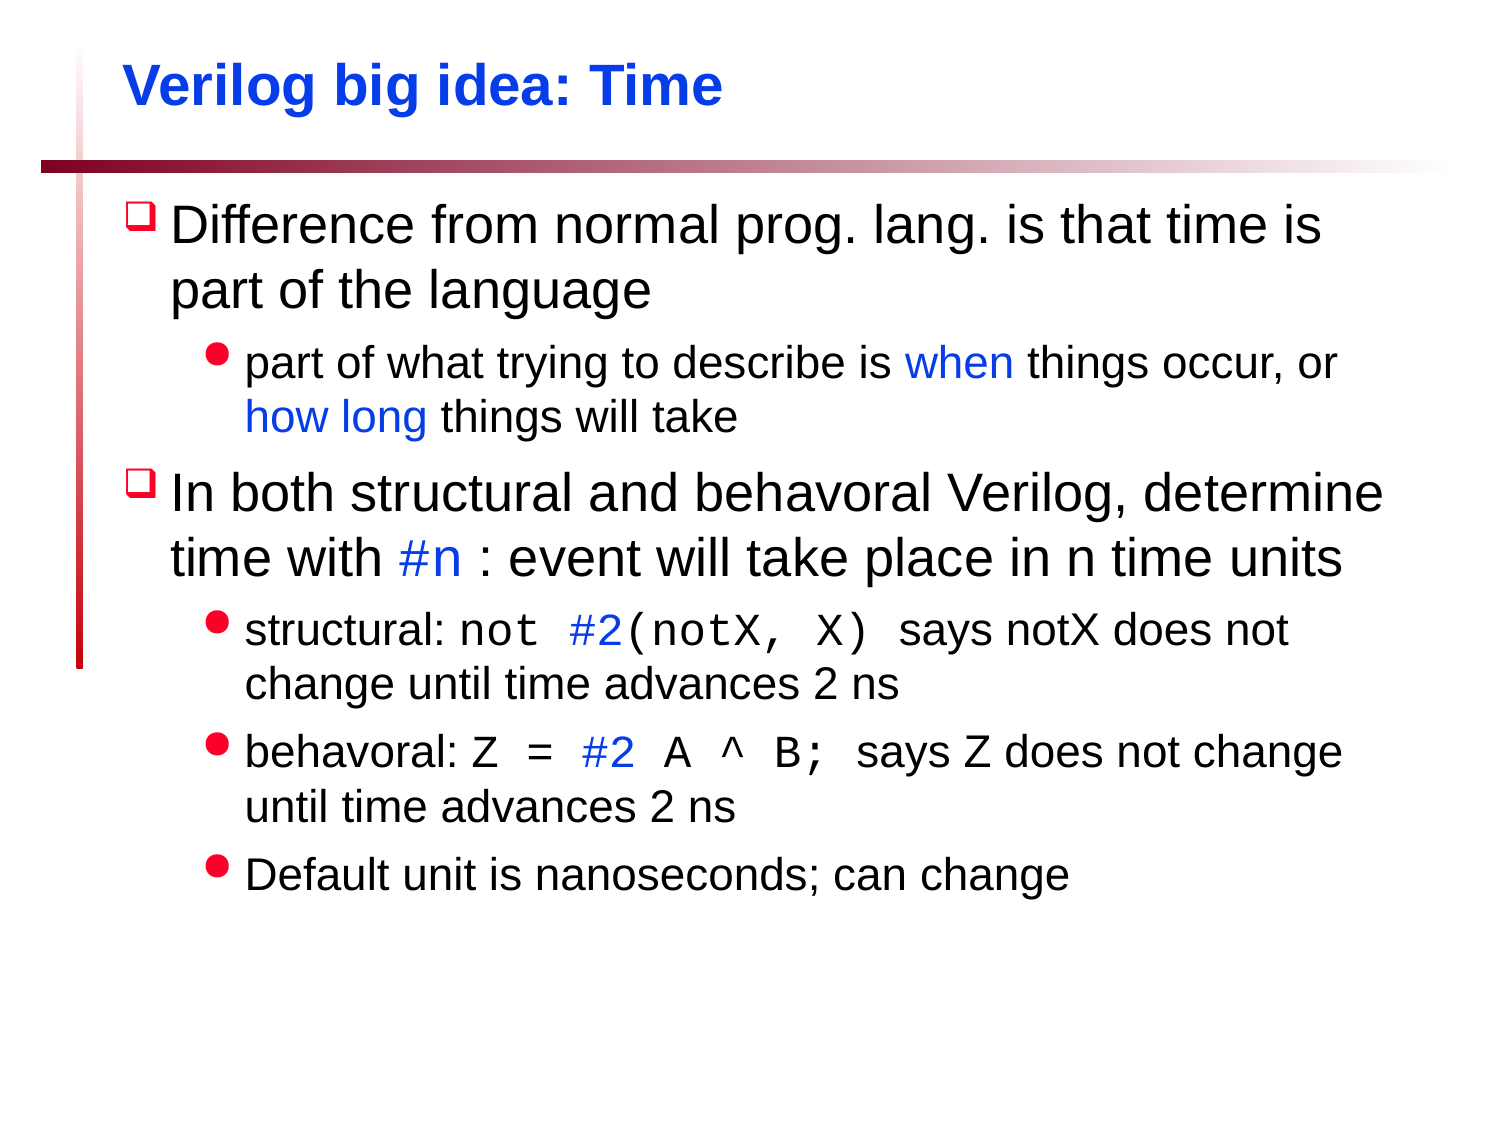

# Verilog big idea: Time
Difference from normal prog. lang. is that time is part of the language
part of what trying to describe is when things occur, or how long things will take
In both structural and behavoral Verilog, determine time with #n : event will take place in n time units
structural: not #2(notX, X) says notX does not change until time advances 2 ns
behavoral: Z = #2 A ^ B; says Z does not change until time advances 2 ns
Default unit is nanoseconds; can change